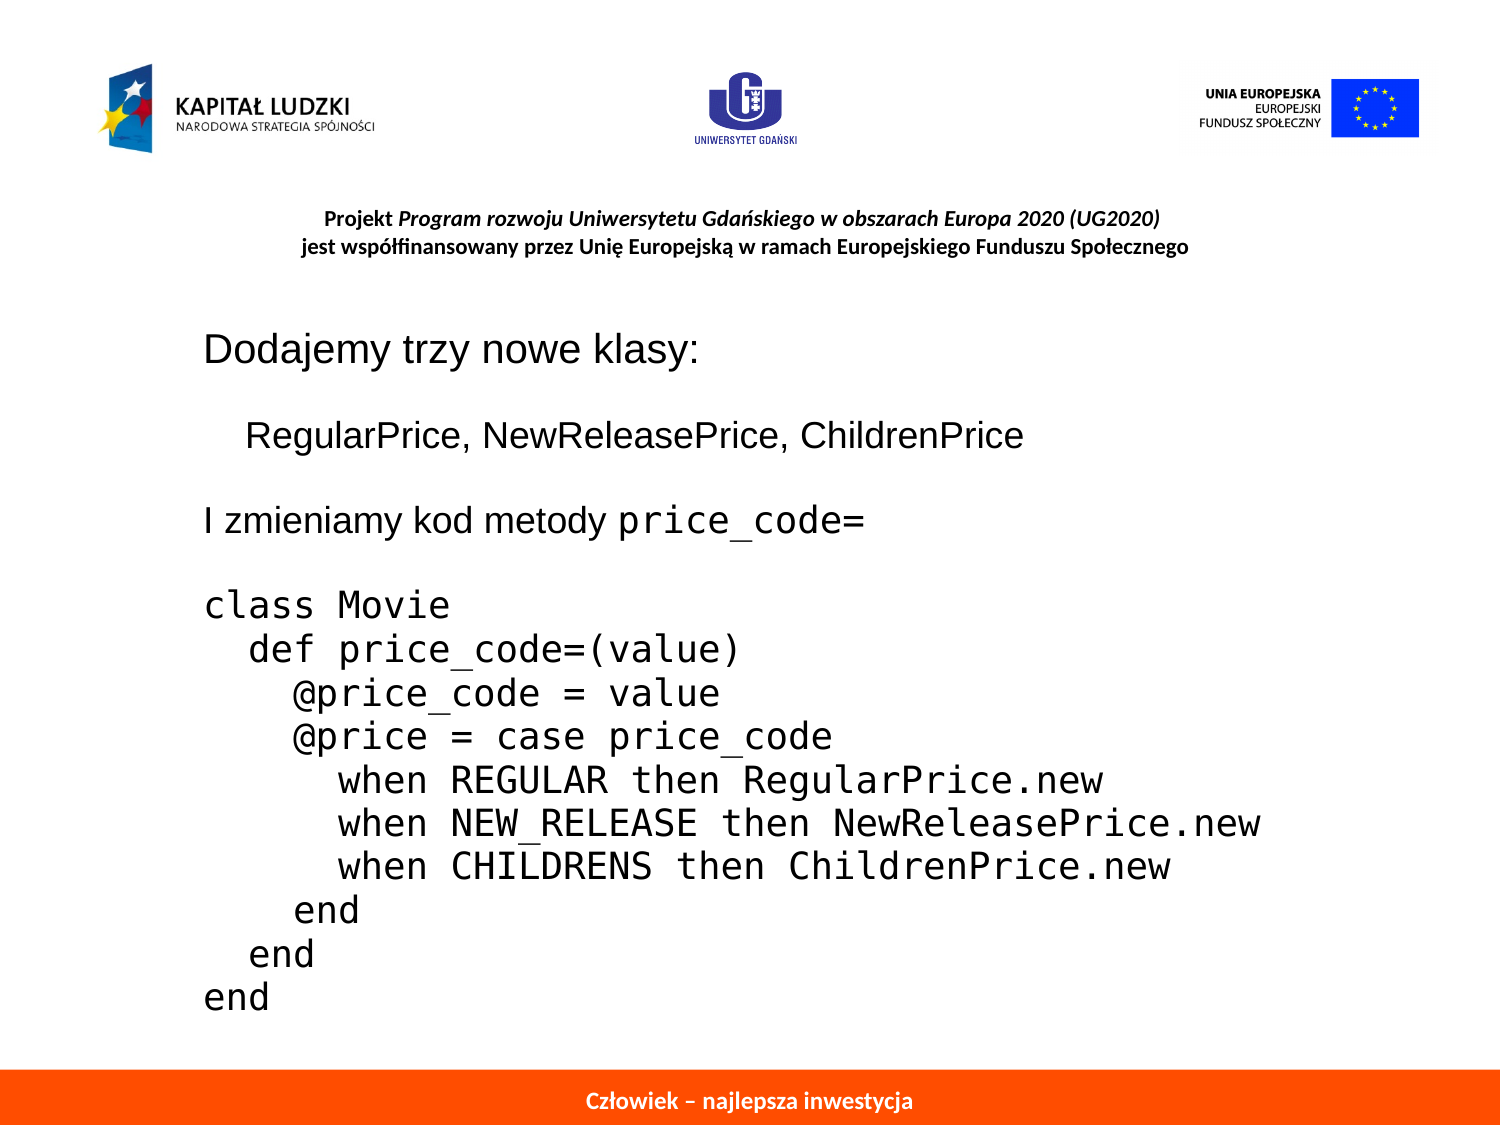

Projekt Program rozwoju Uniwersytetu Gdańskiego w obszarach Europa 2020 (UG2020)
jest współfinansowany przez Unię Europejską w ramach Europejskiego Funduszu Społecznego
Dodajemy trzy nowe klasy:
 RegularPrice, NewReleasePrice, ChildrenPrice
I zmieniamy kod metody price_code=
class Movie
 def price_code=(value)
 @price_code = value
 @price = case price_code
 when REGULAR then RegularPrice.new
 when NEW_RELEASE then NewReleasePrice.new
 when CHILDRENS then ChildrenPrice.new
 end
 end
end
Człowiek – najlepsza inwestycja